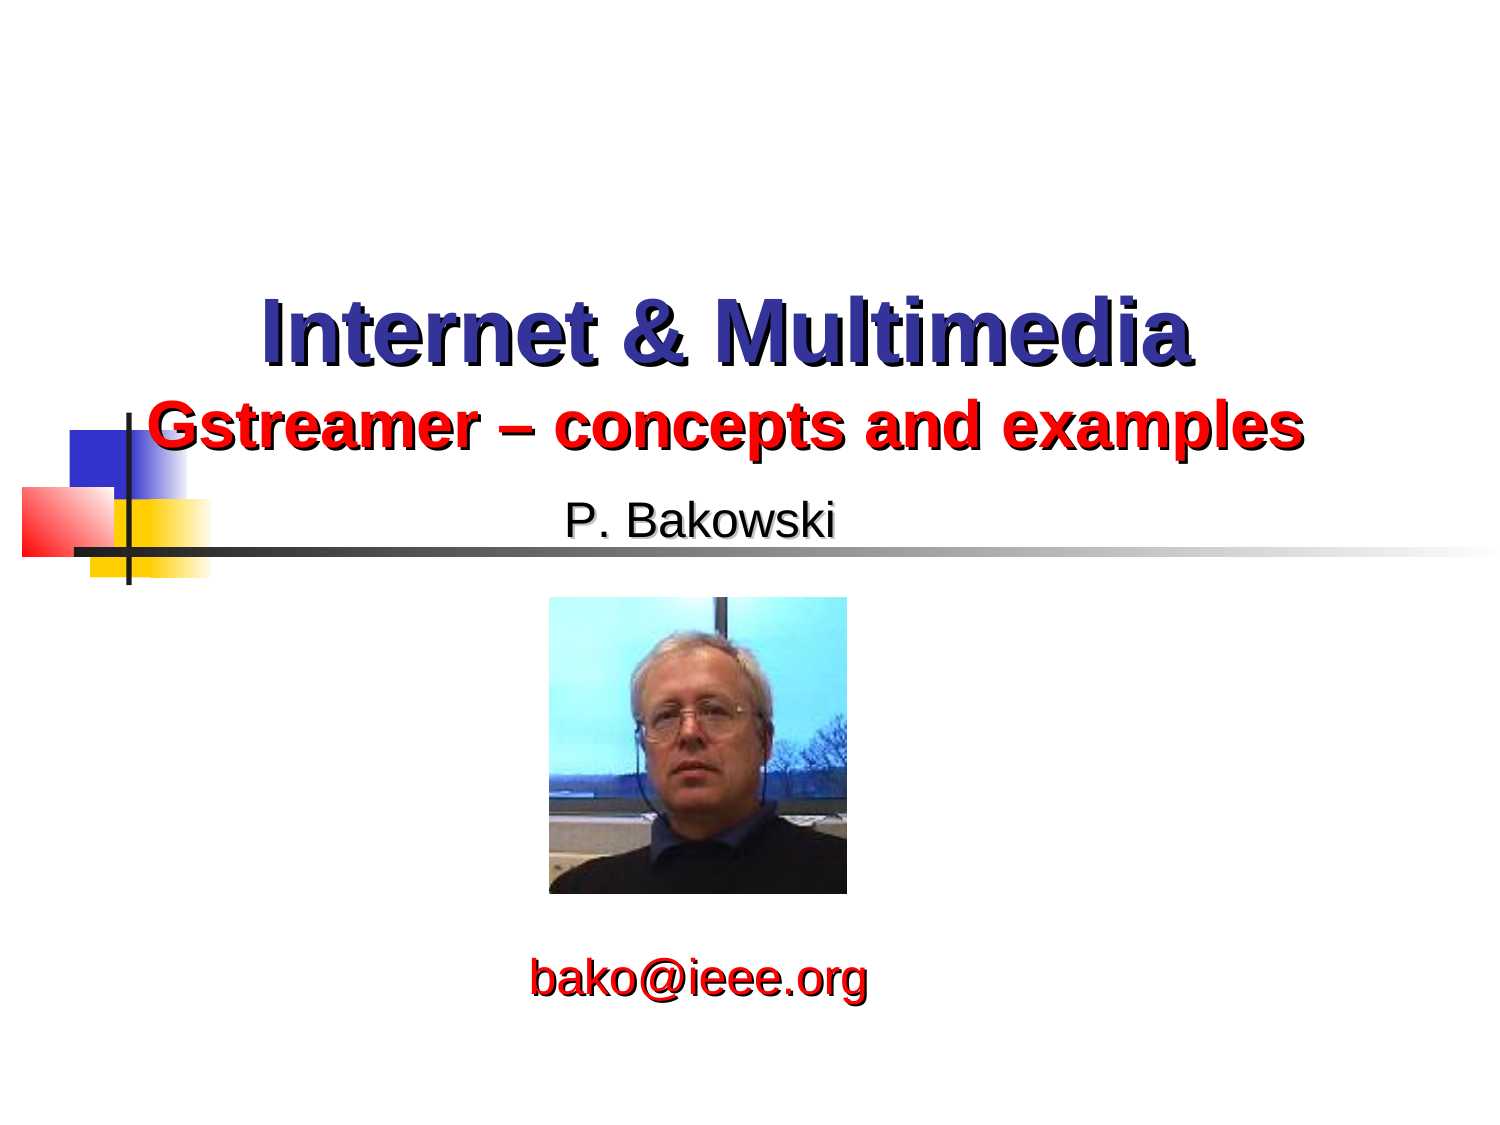

# Internet & Multimedia Gstreamer – concepts and examples
P. Bakowski
bako@ieee.org